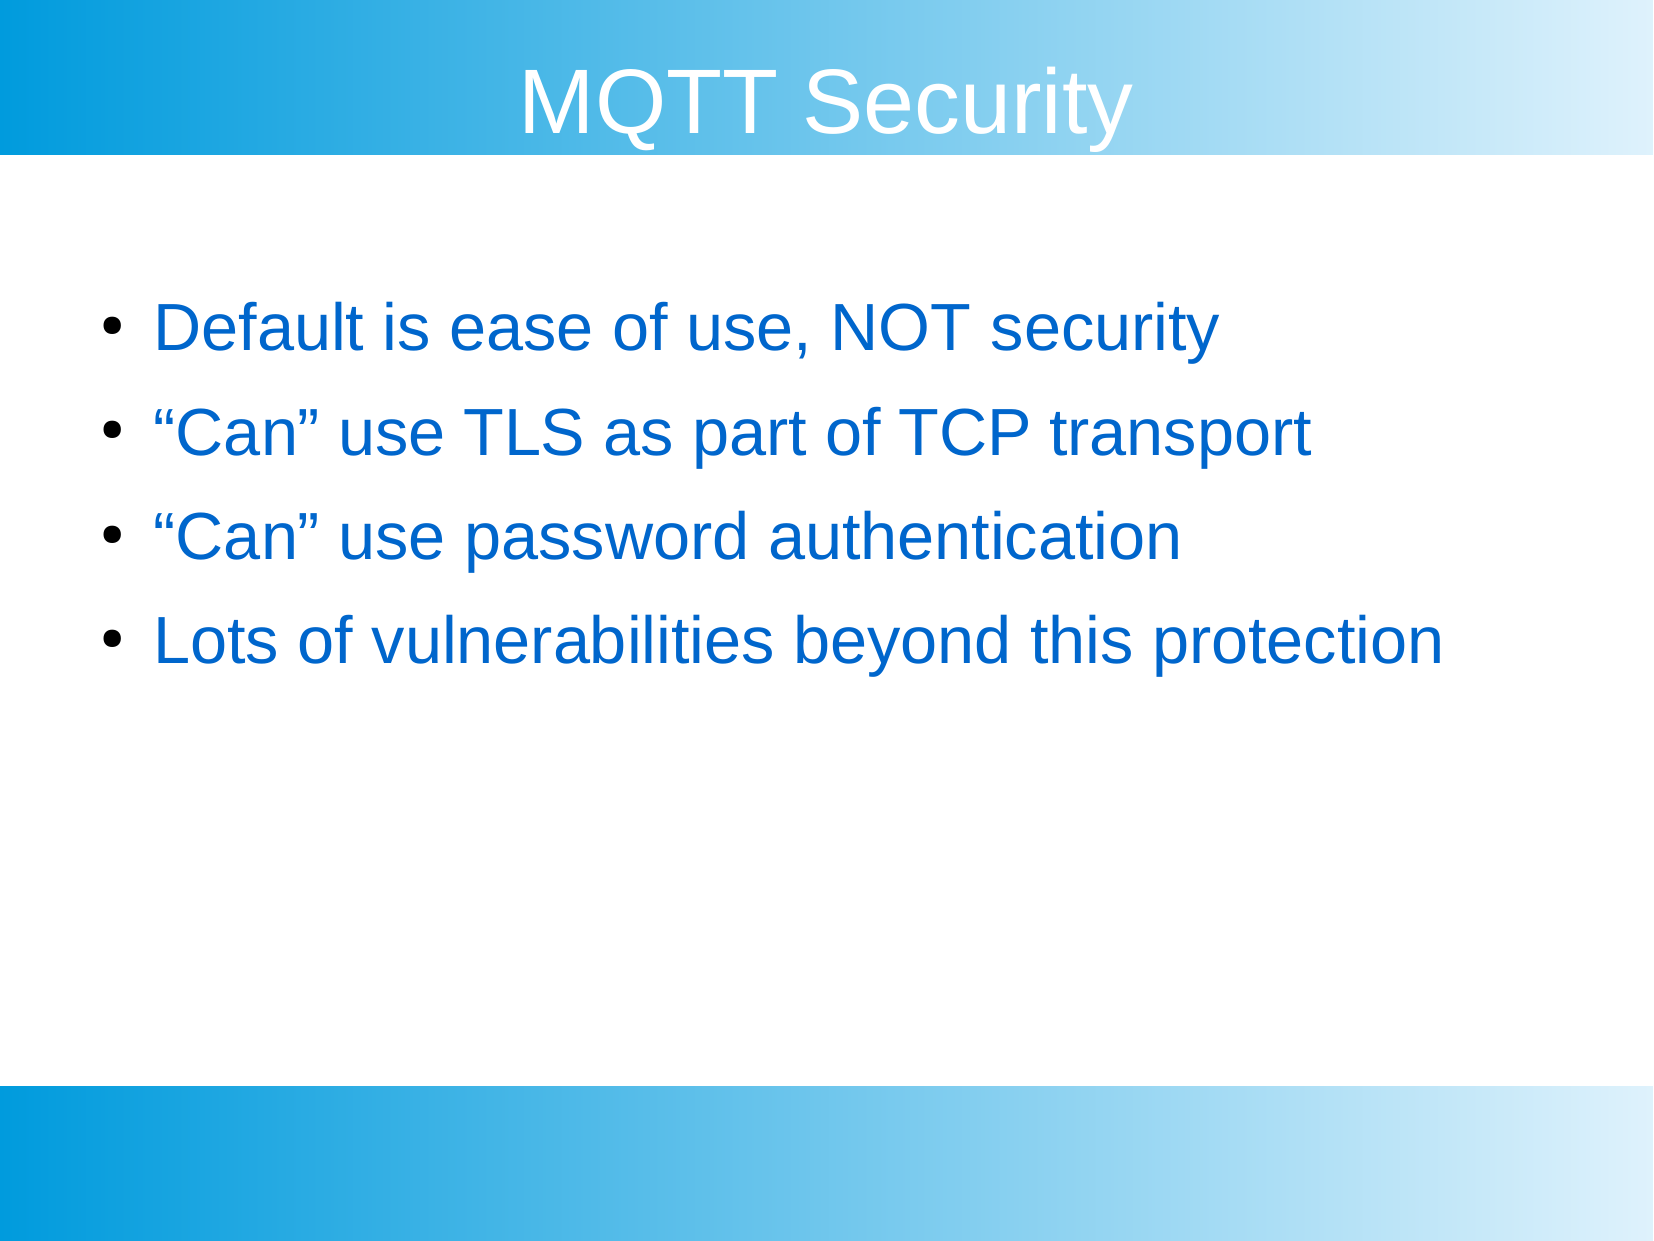

# MQTT Security
Default is ease of use, NOT security
“Can” use TLS as part of TCP transport
“Can” use password authentication
Lots of vulnerabilities beyond this protection